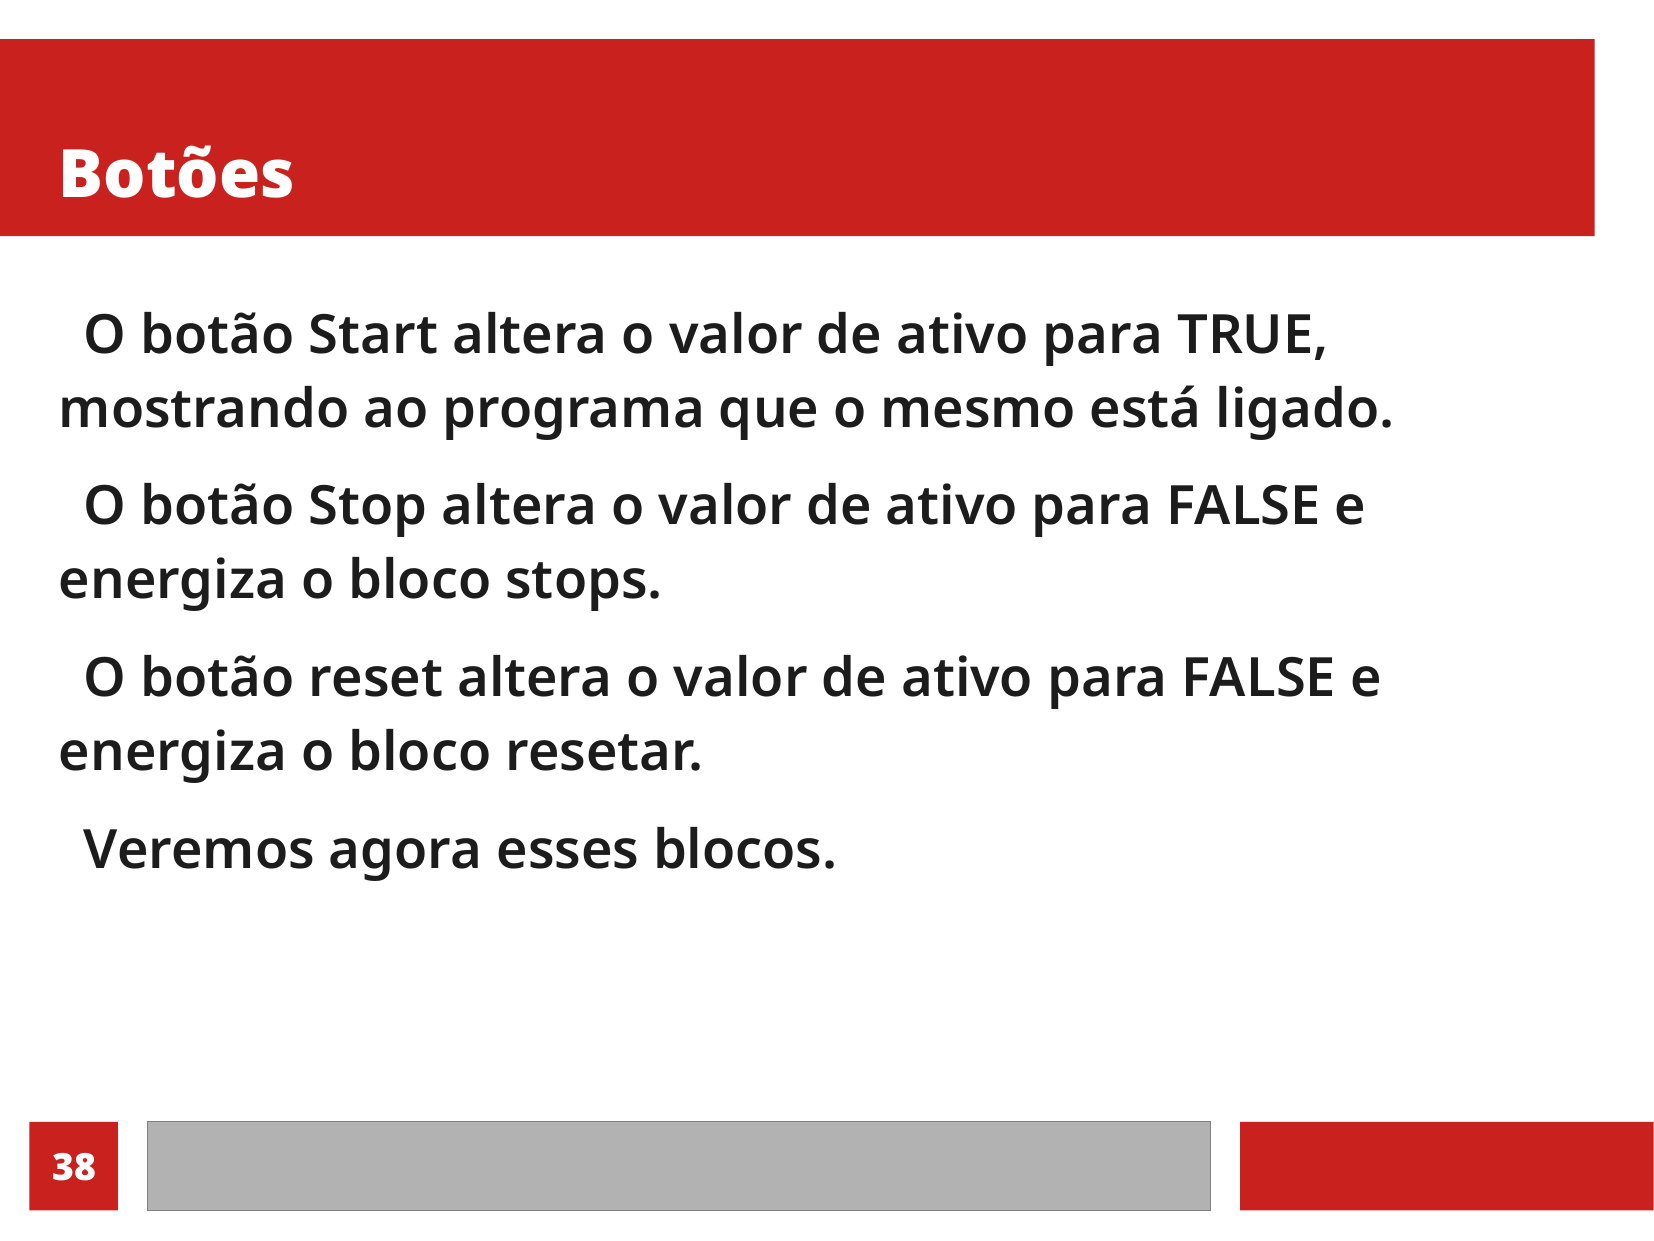

# Botões
O botão Start altera o valor de ativo para TRUE, mostrando ao programa que o mesmo está ligado.
O botão Stop altera o valor de ativo para FALSE e energiza o bloco stops.
O botão reset altera o valor de ativo para FALSE e energiza o bloco resetar.
Veremos agora esses blocos.
38